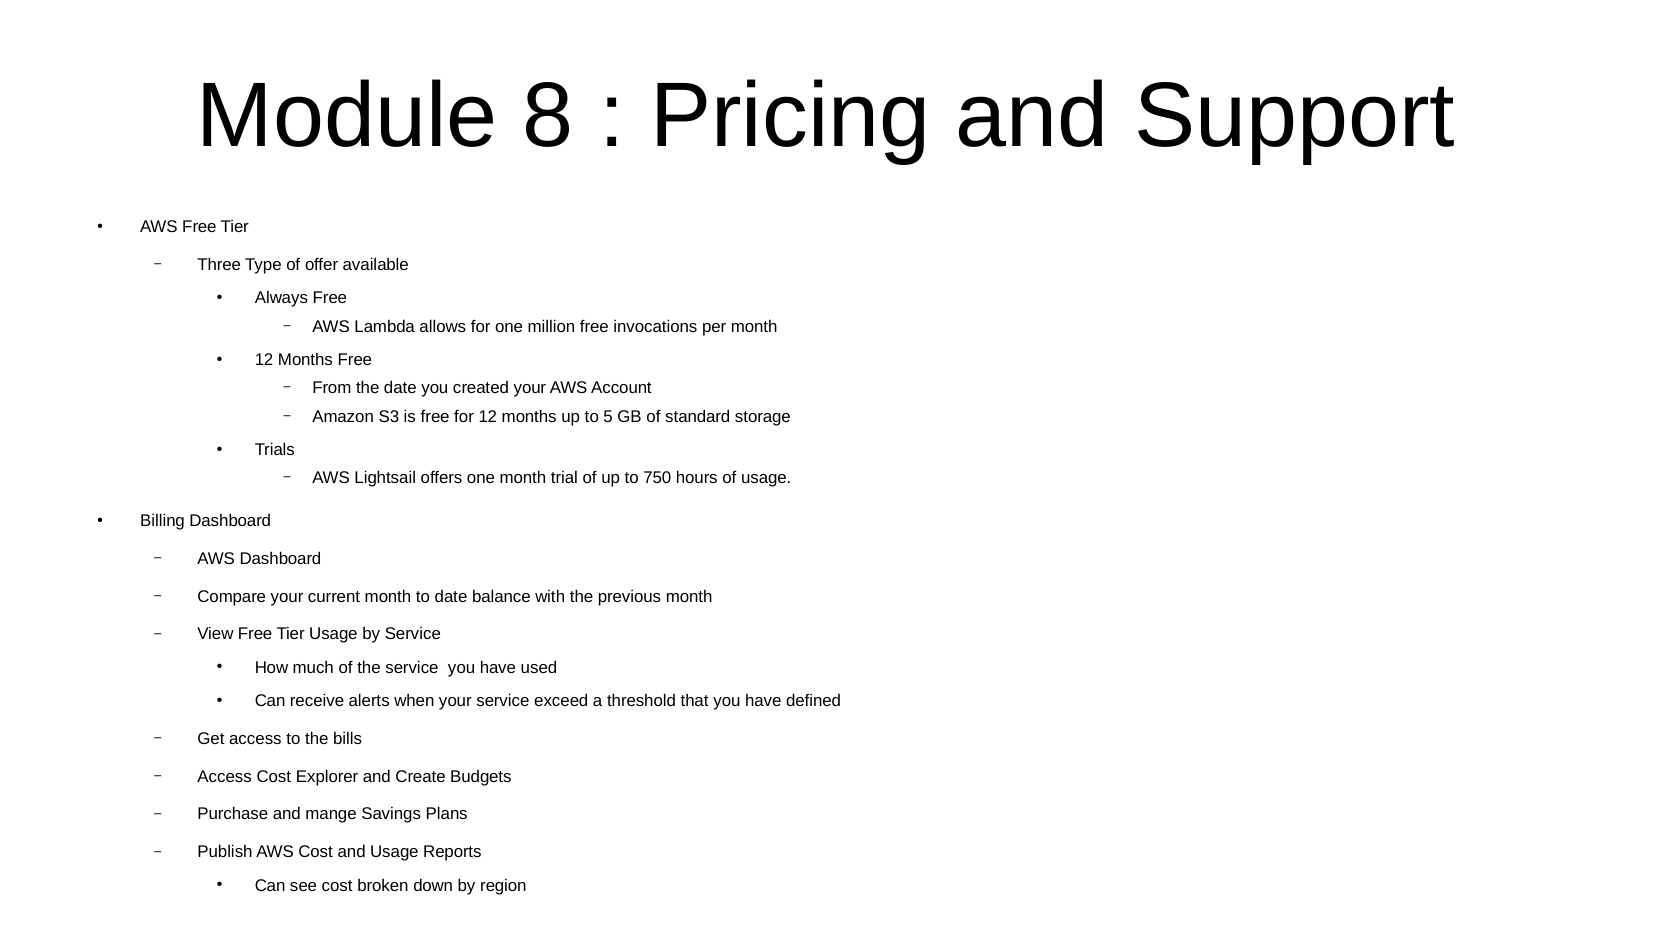

# Module 8 : Pricing and Support
AWS Free Tier
Three Type of offer available
Always Free
AWS Lambda allows for one million free invocations per month
12 Months Free
From the date you created your AWS Account
Amazon S3 is free for 12 months up to 5 GB of standard storage
Trials
AWS Lightsail offers one month trial of up to 750 hours of usage.
Billing Dashboard
AWS Dashboard
Compare your current month to date balance with the previous month
View Free Tier Usage by Service
How much of the service you have used
Can receive alerts when your service exceed a threshold that you have defined
Get access to the bills
Access Cost Explorer and Create Budgets
Purchase and mange Savings Plans
Publish AWS Cost and Usage Reports
Can see cost broken down by region